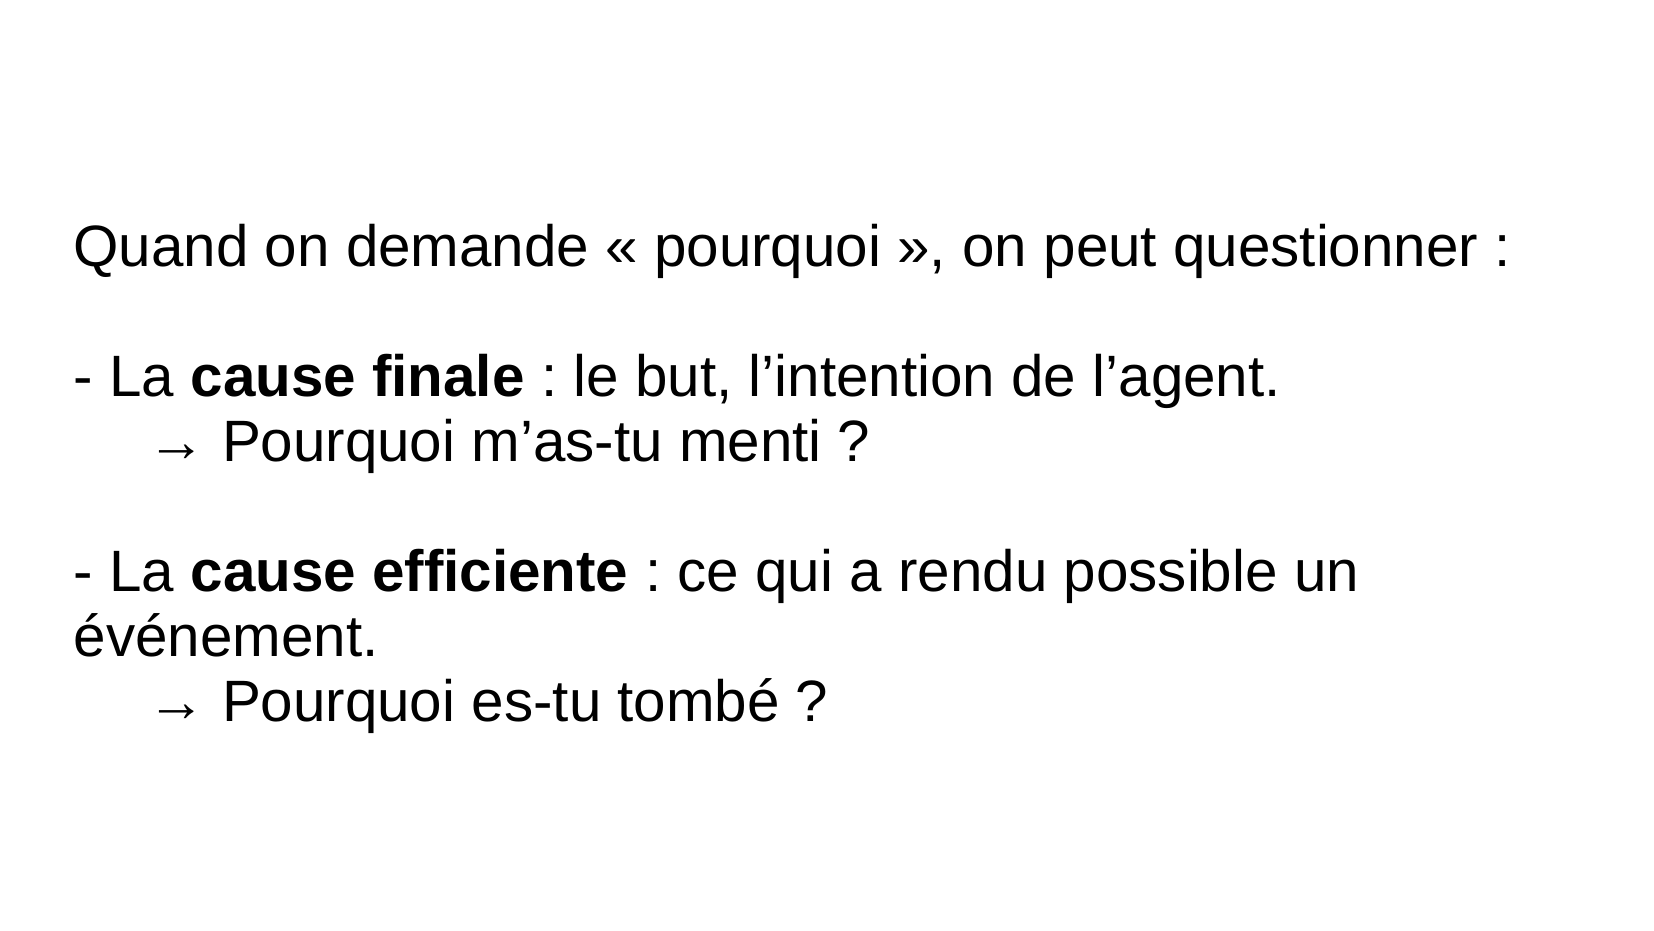

Quand on demande « pourquoi », on peut questionner :
- La cause finale : le but, l’intention de l’agent.
	→ Pourquoi m’as-tu menti ?
- La cause efficiente : ce qui a rendu possible un événement.
	→ Pourquoi es-tu tombé ?